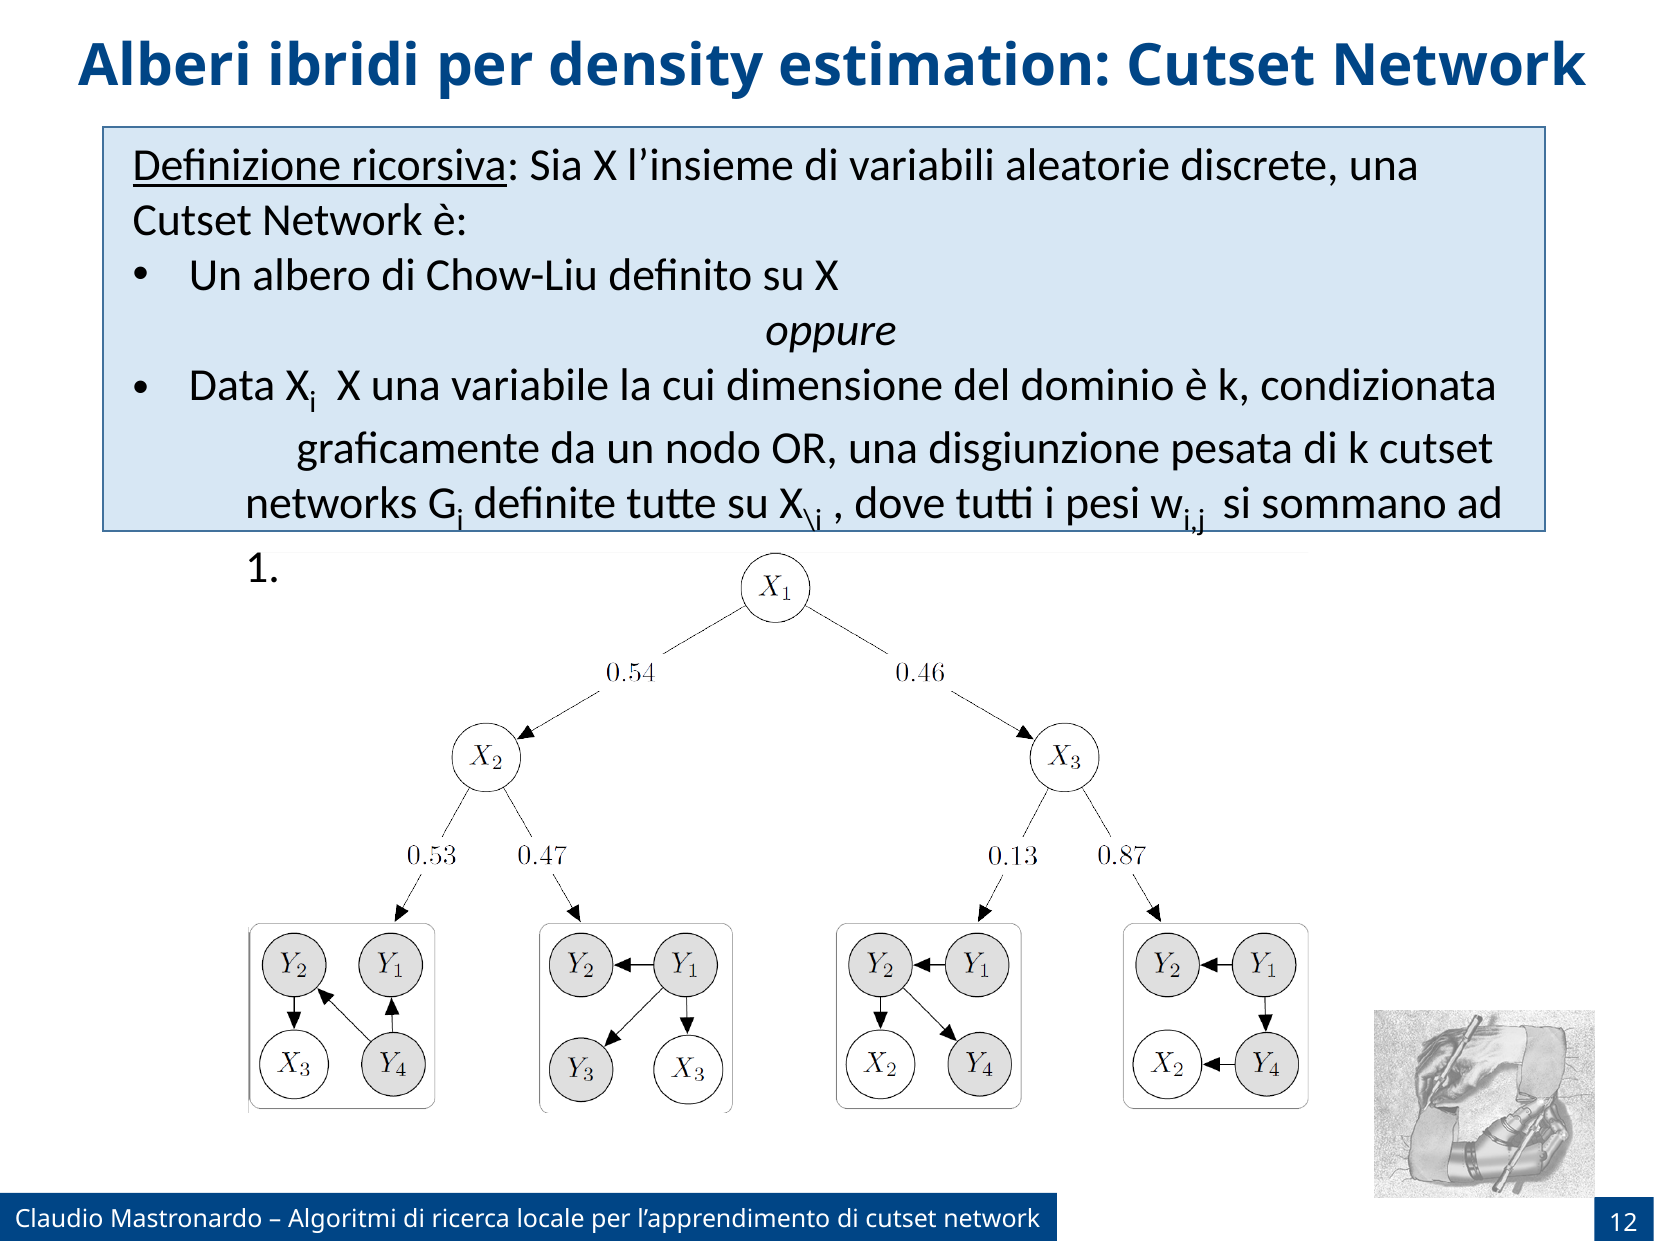

# Alberi ibridi per density estimation: Cutset Network
Definizione ricorsiva: Sia X l’insieme di variabili aleatorie discrete, una Cutset Network è:
Un albero di Chow-Liu definito su X
oppure
Data Xi X una variabile la cui dimensione del dominio è k, condizionata graficamente da un nodo OR, una disgiunzione pesata di k cutset networks Gi definite tutte su X\i , dove tutti i pesi wi,j si sommano ad 1.